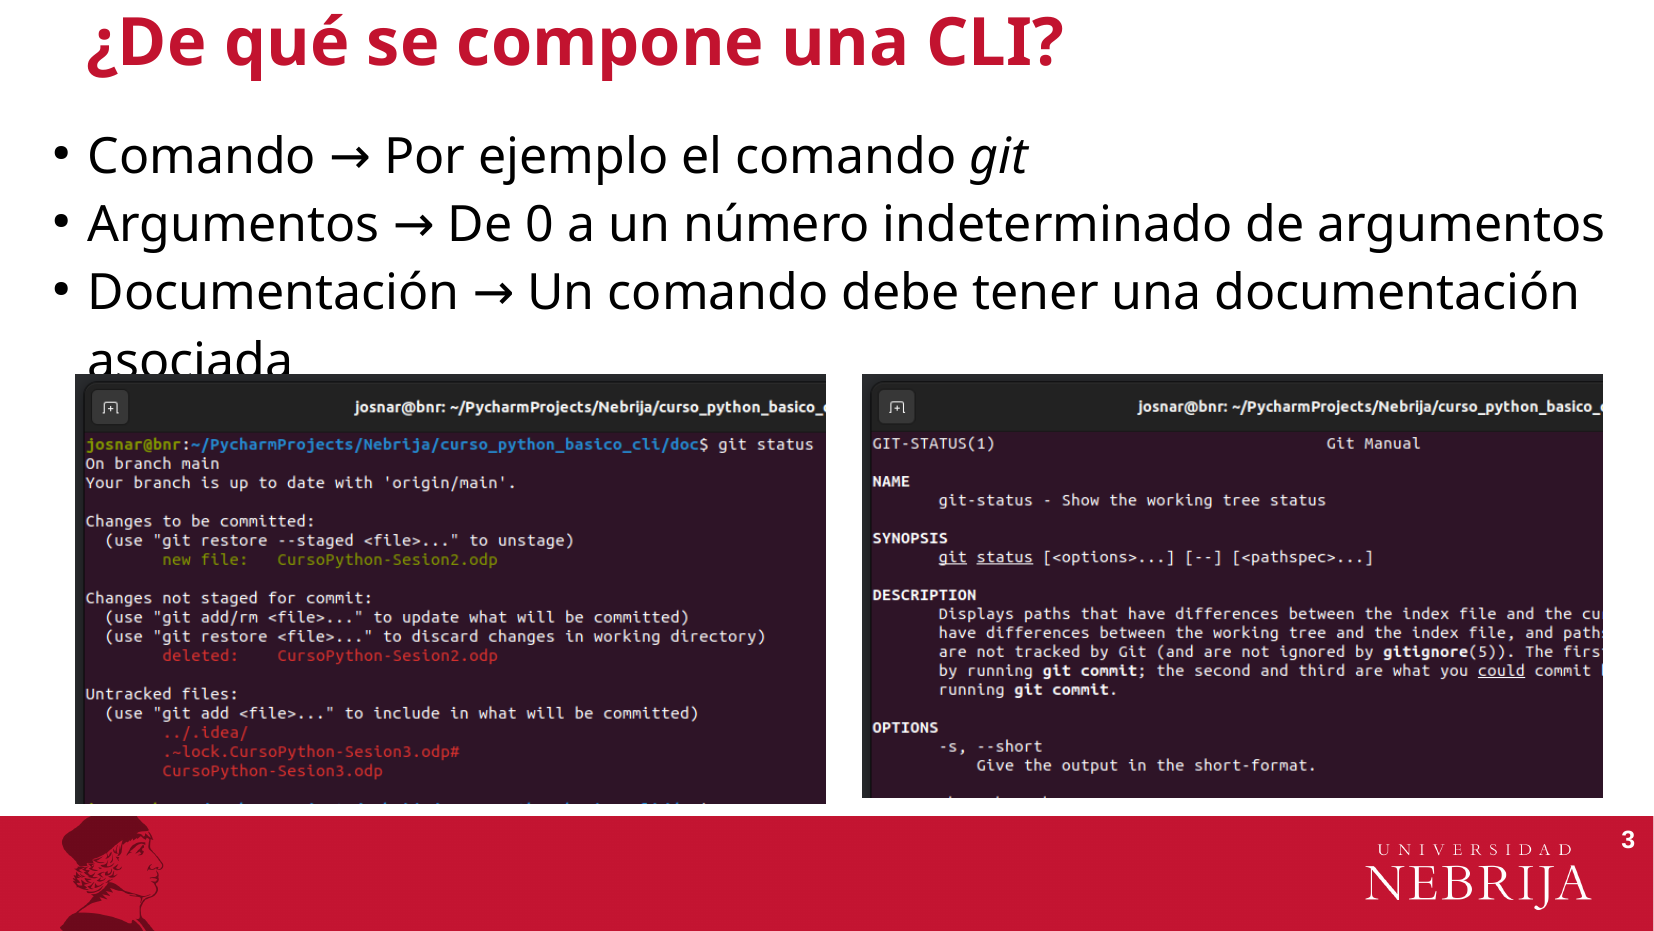

¿De qué se compone una CLI?
Comando → Por ejemplo el comando git
Argumentos → De 0 a un número indeterminado de argumentos
Documentación → Un comando debe tener una documentación asociada